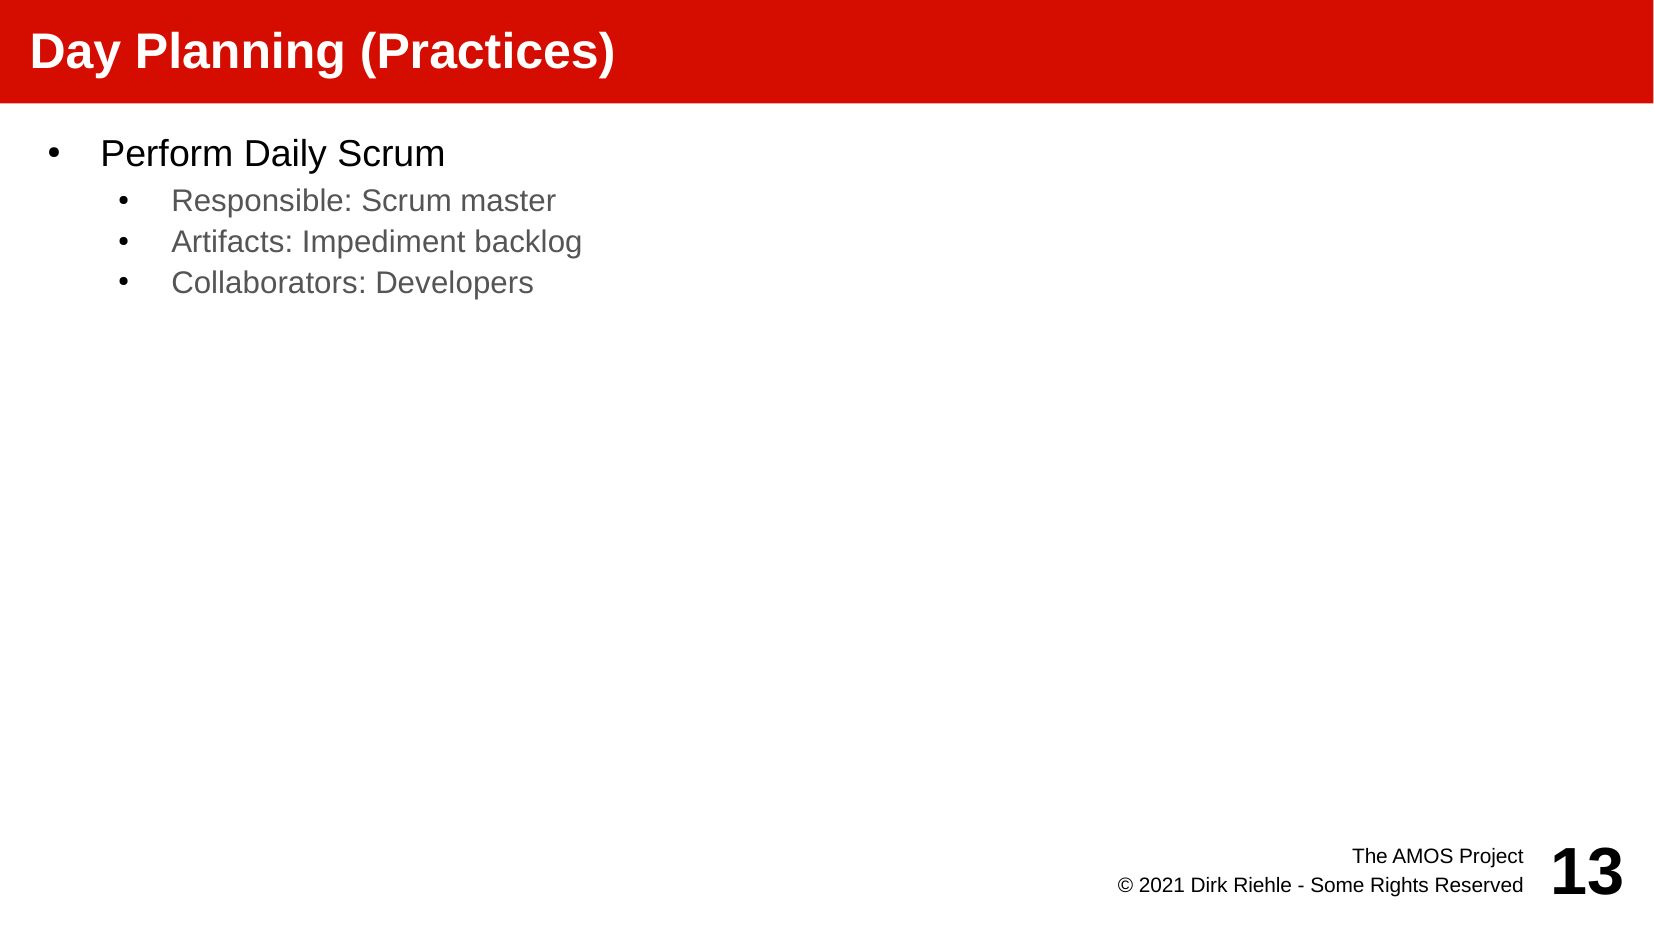

# Day Planning (Practices)
Perform Daily Scrum
Responsible: Scrum master
Artifacts: Impediment backlog
Collaborators: Developers
The AMOS Project
13
© 2021 Dirk Riehle - Some Rights Reserved